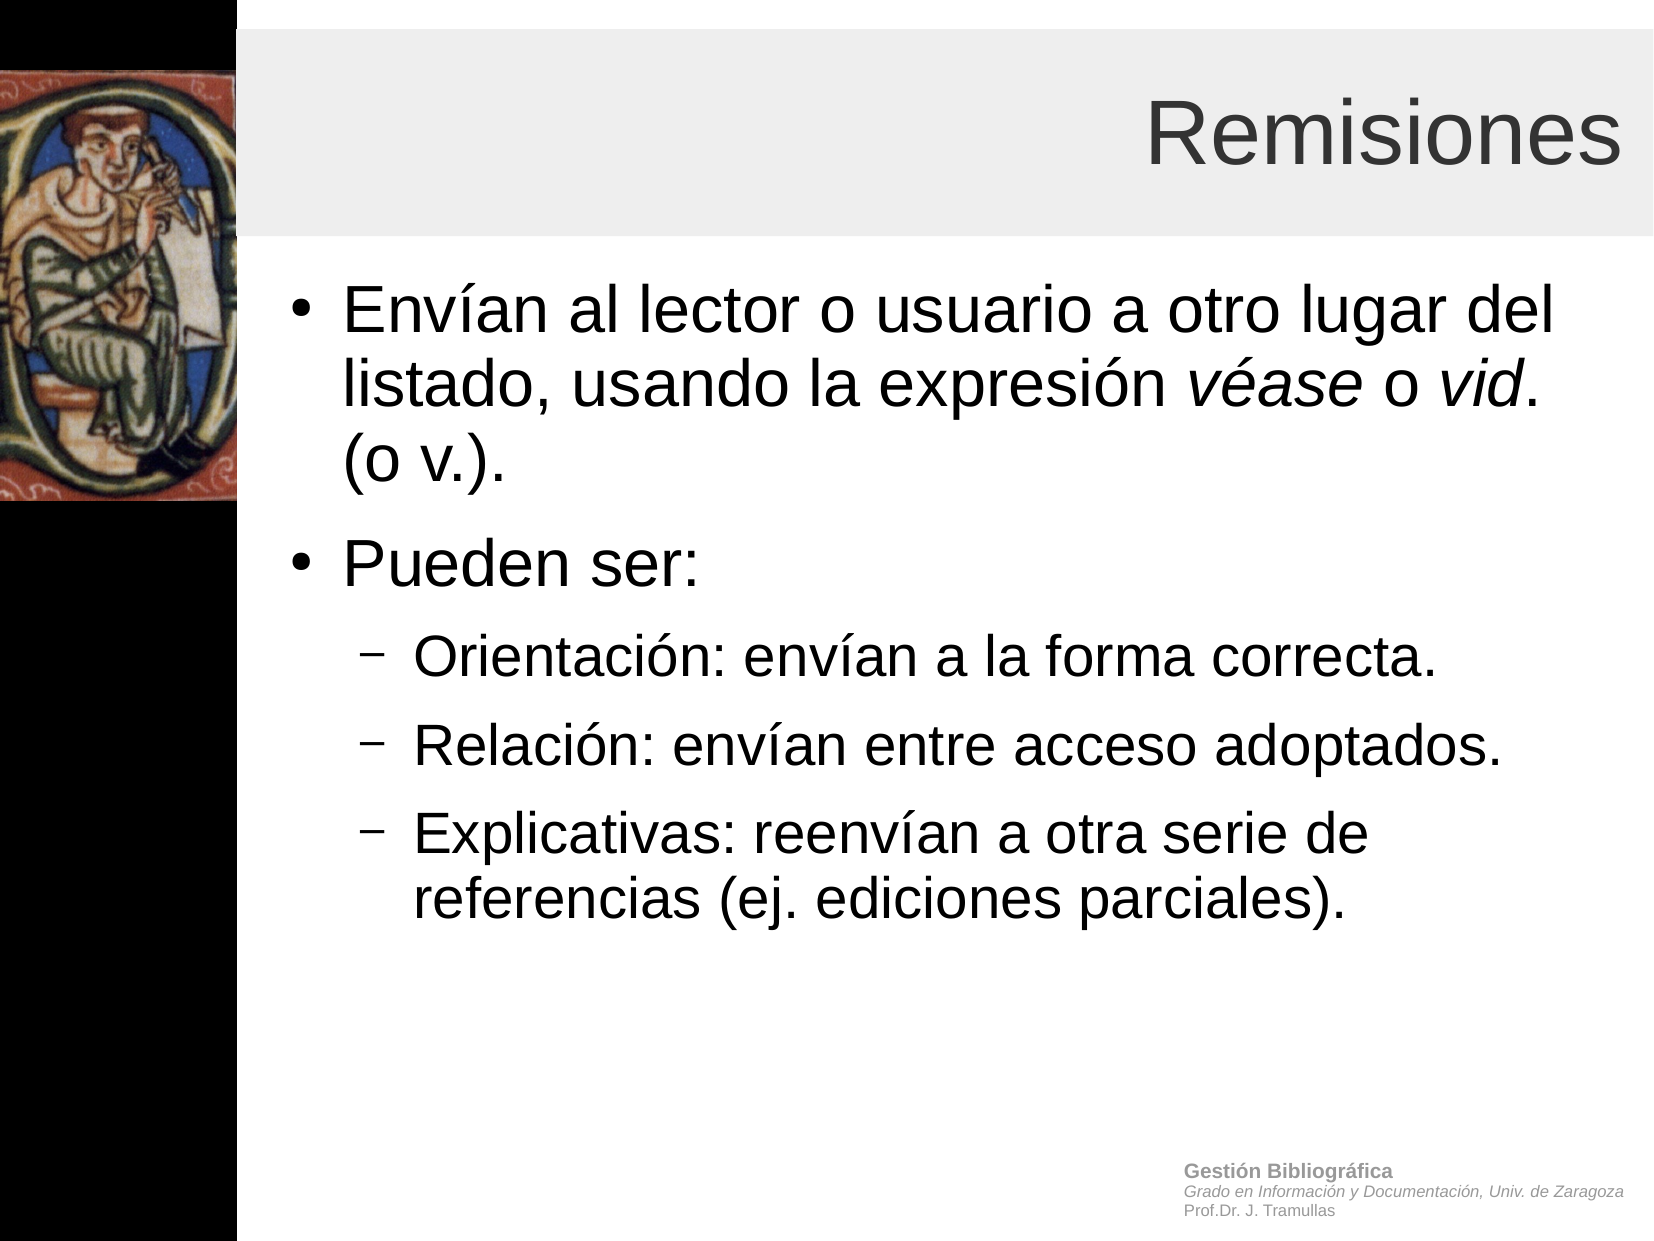

# Remisiones
Envían al lector o usuario a otro lugar del listado, usando la expresión véase o vid. (o v.).
Pueden ser:
Orientación: envían a la forma correcta.
Relación: envían entre acceso adoptados.
Explicativas: reenvían a otra serie de referencias (ej. ediciones parciales).